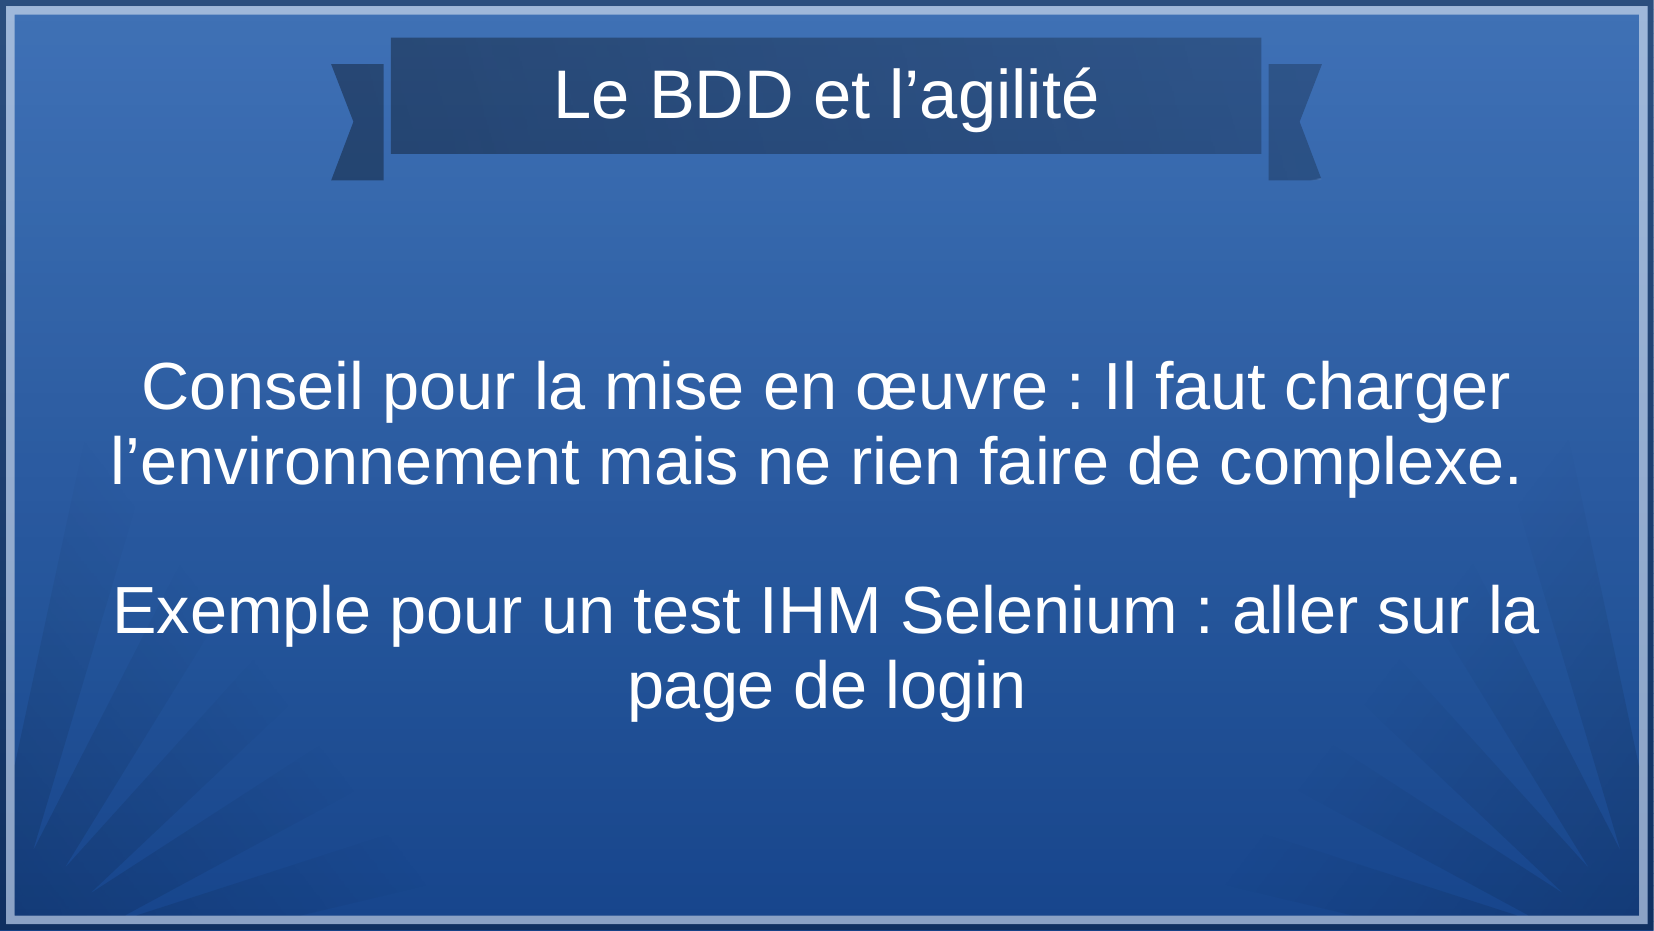

# Le BDD et l’agilité
Conseil pour la mise en œuvre : Il faut charger l’environnement mais ne rien faire de complexe.
Exemple pour un test IHM Selenium : aller sur la page de login